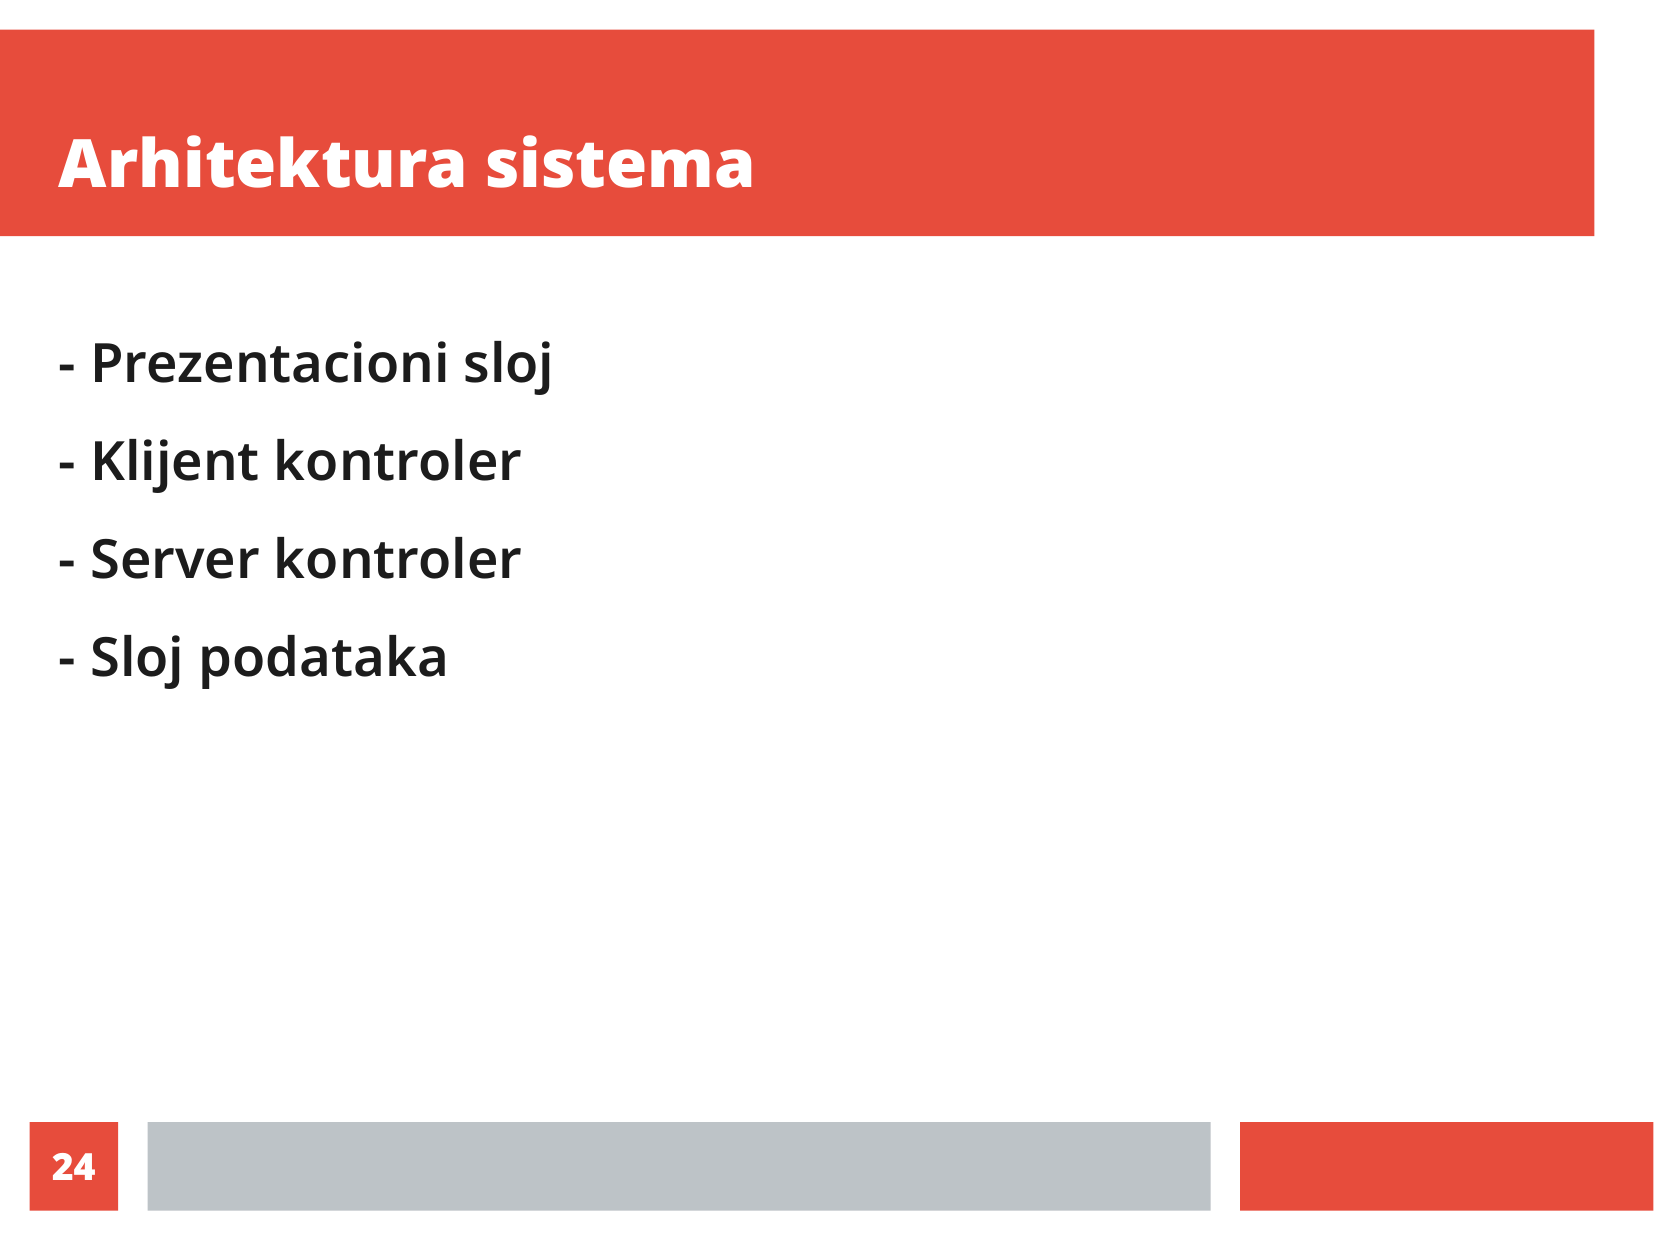

# Arhitektura sistema
- Prezentacioni sloj
- Klijent kontroler
- Server kontroler
- Sloj podataka
24